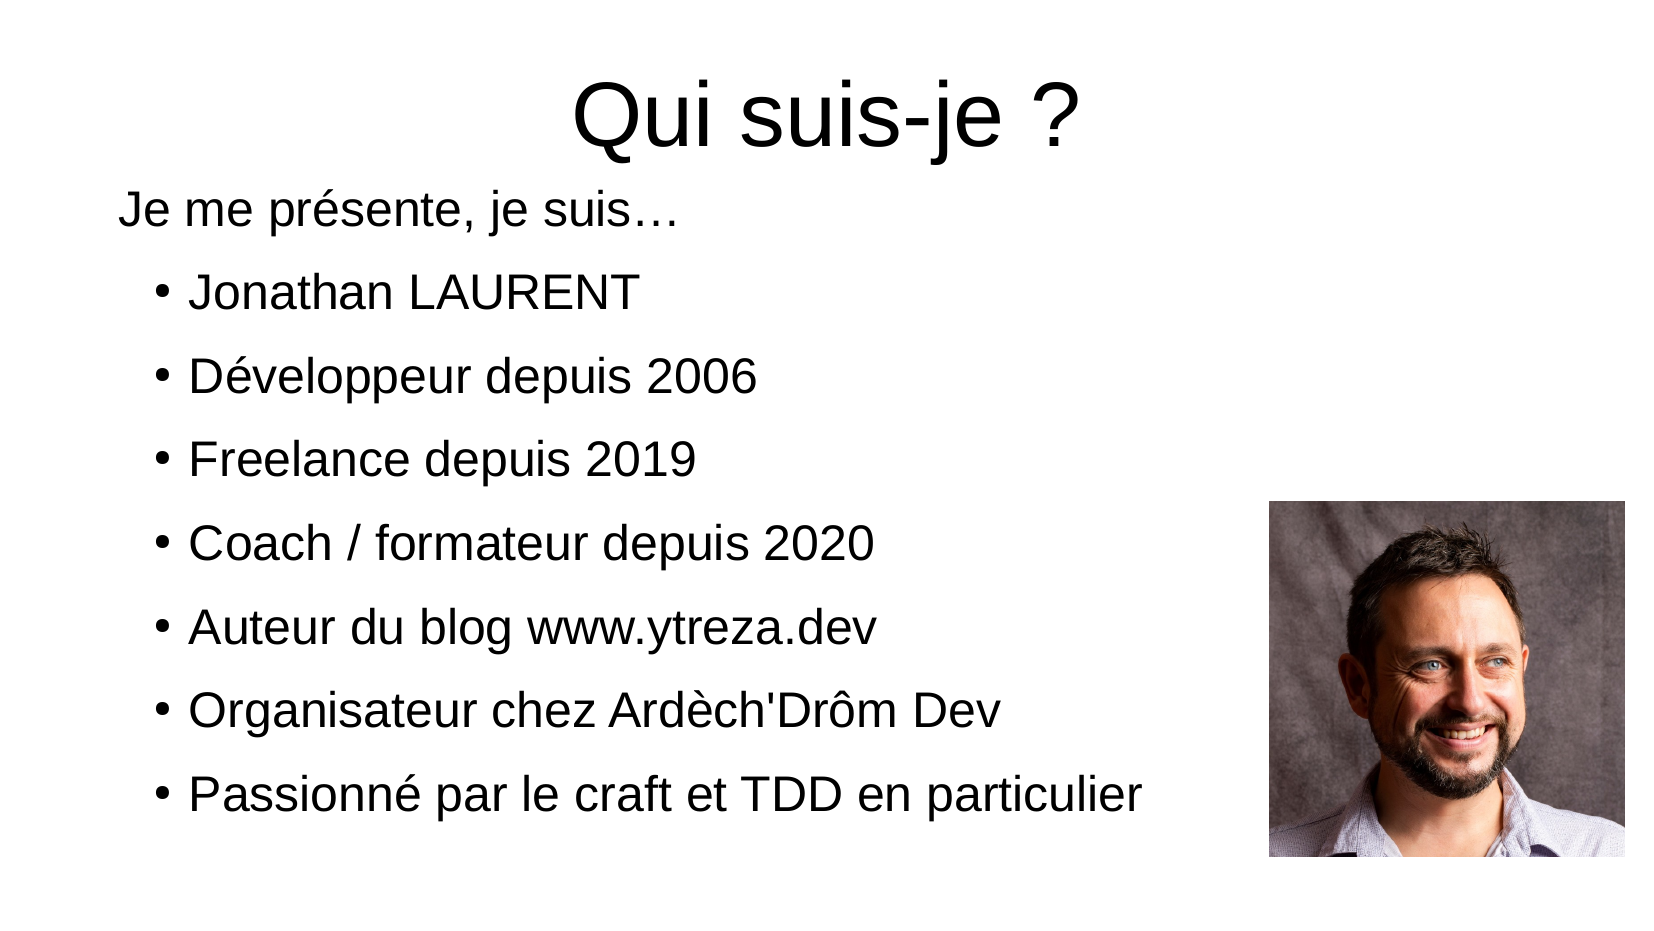

# Qui suis-je ?
Je me présente, je suis…
Jonathan LAURENT
Développeur depuis 2006
Freelance depuis 2019
Coach / formateur depuis 2020
Auteur du blog www.ytreza.dev
Organisateur chez Ardèch'Drôm Dev
Passionné par le craft et TDD en particulier